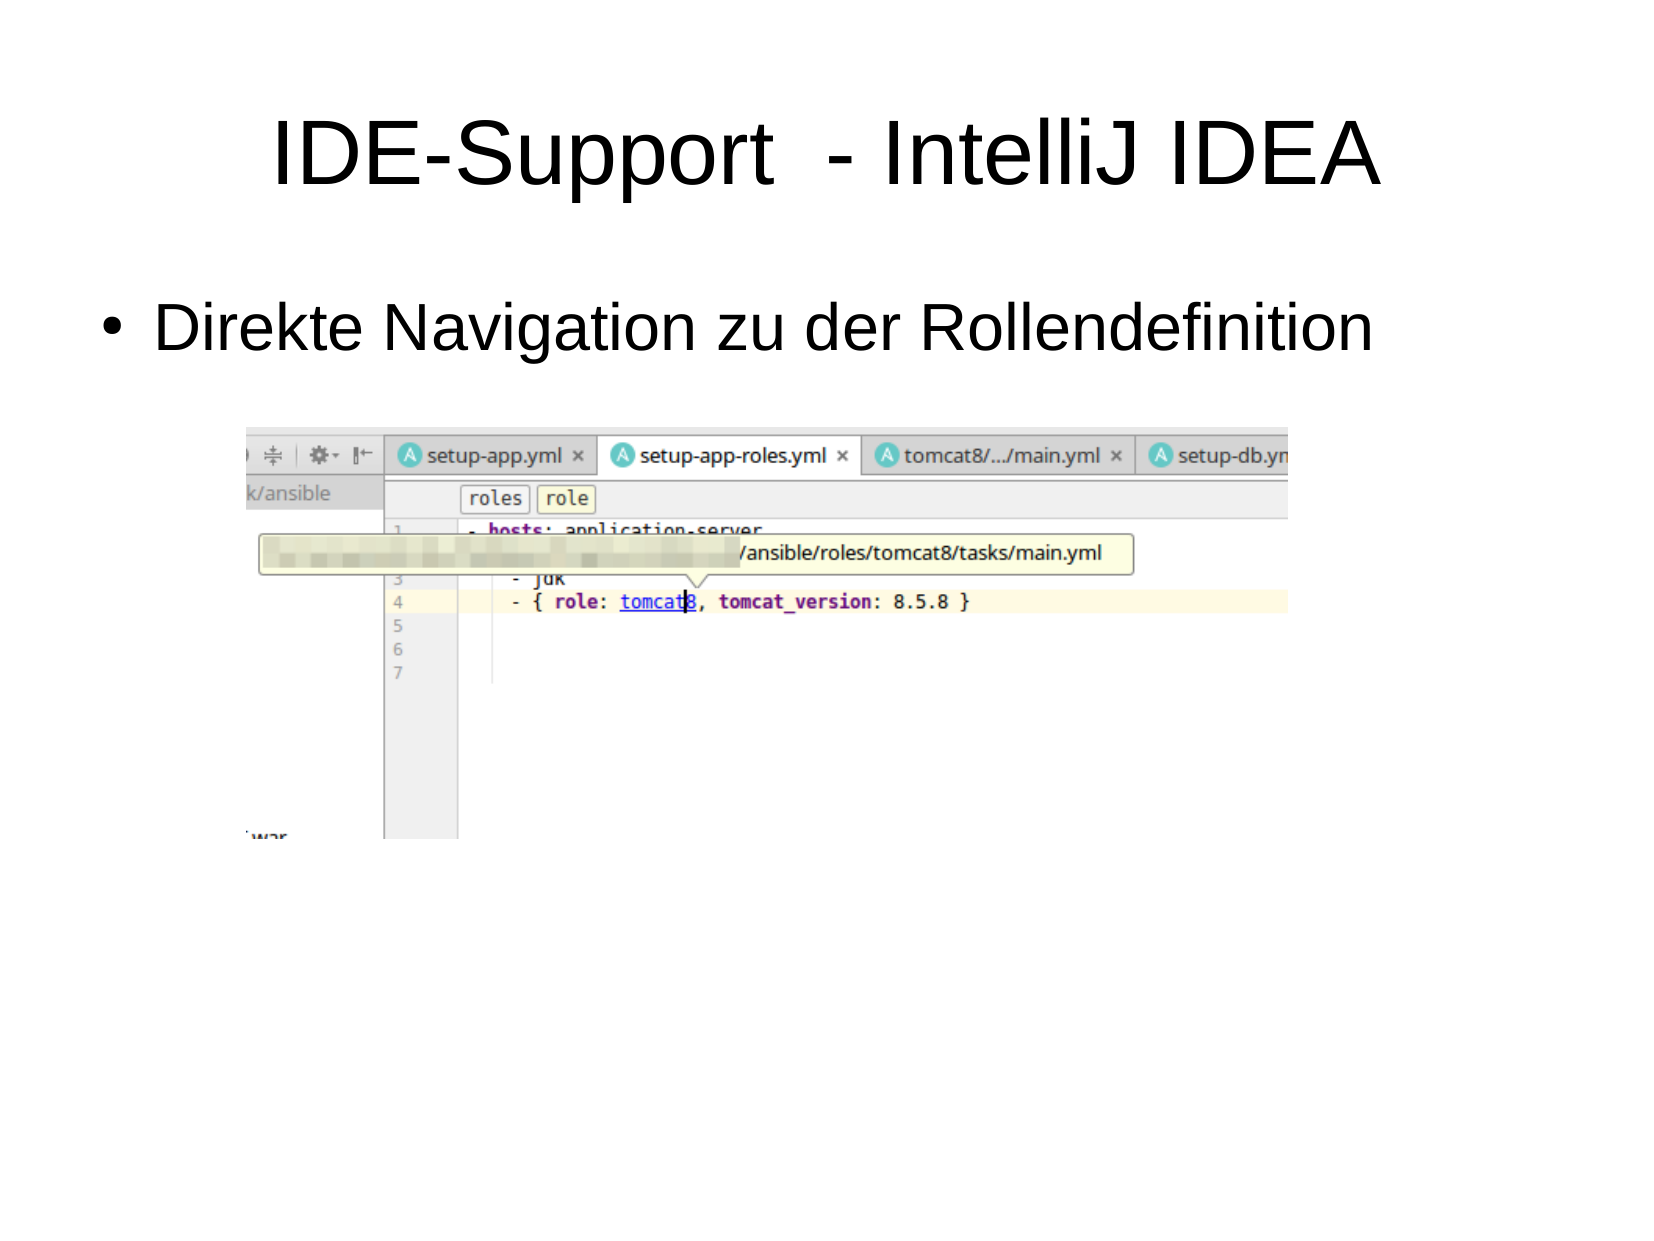

# IDE-Support - IntelliJ IDEA
Direkte Navigation zu der Rollendefinition